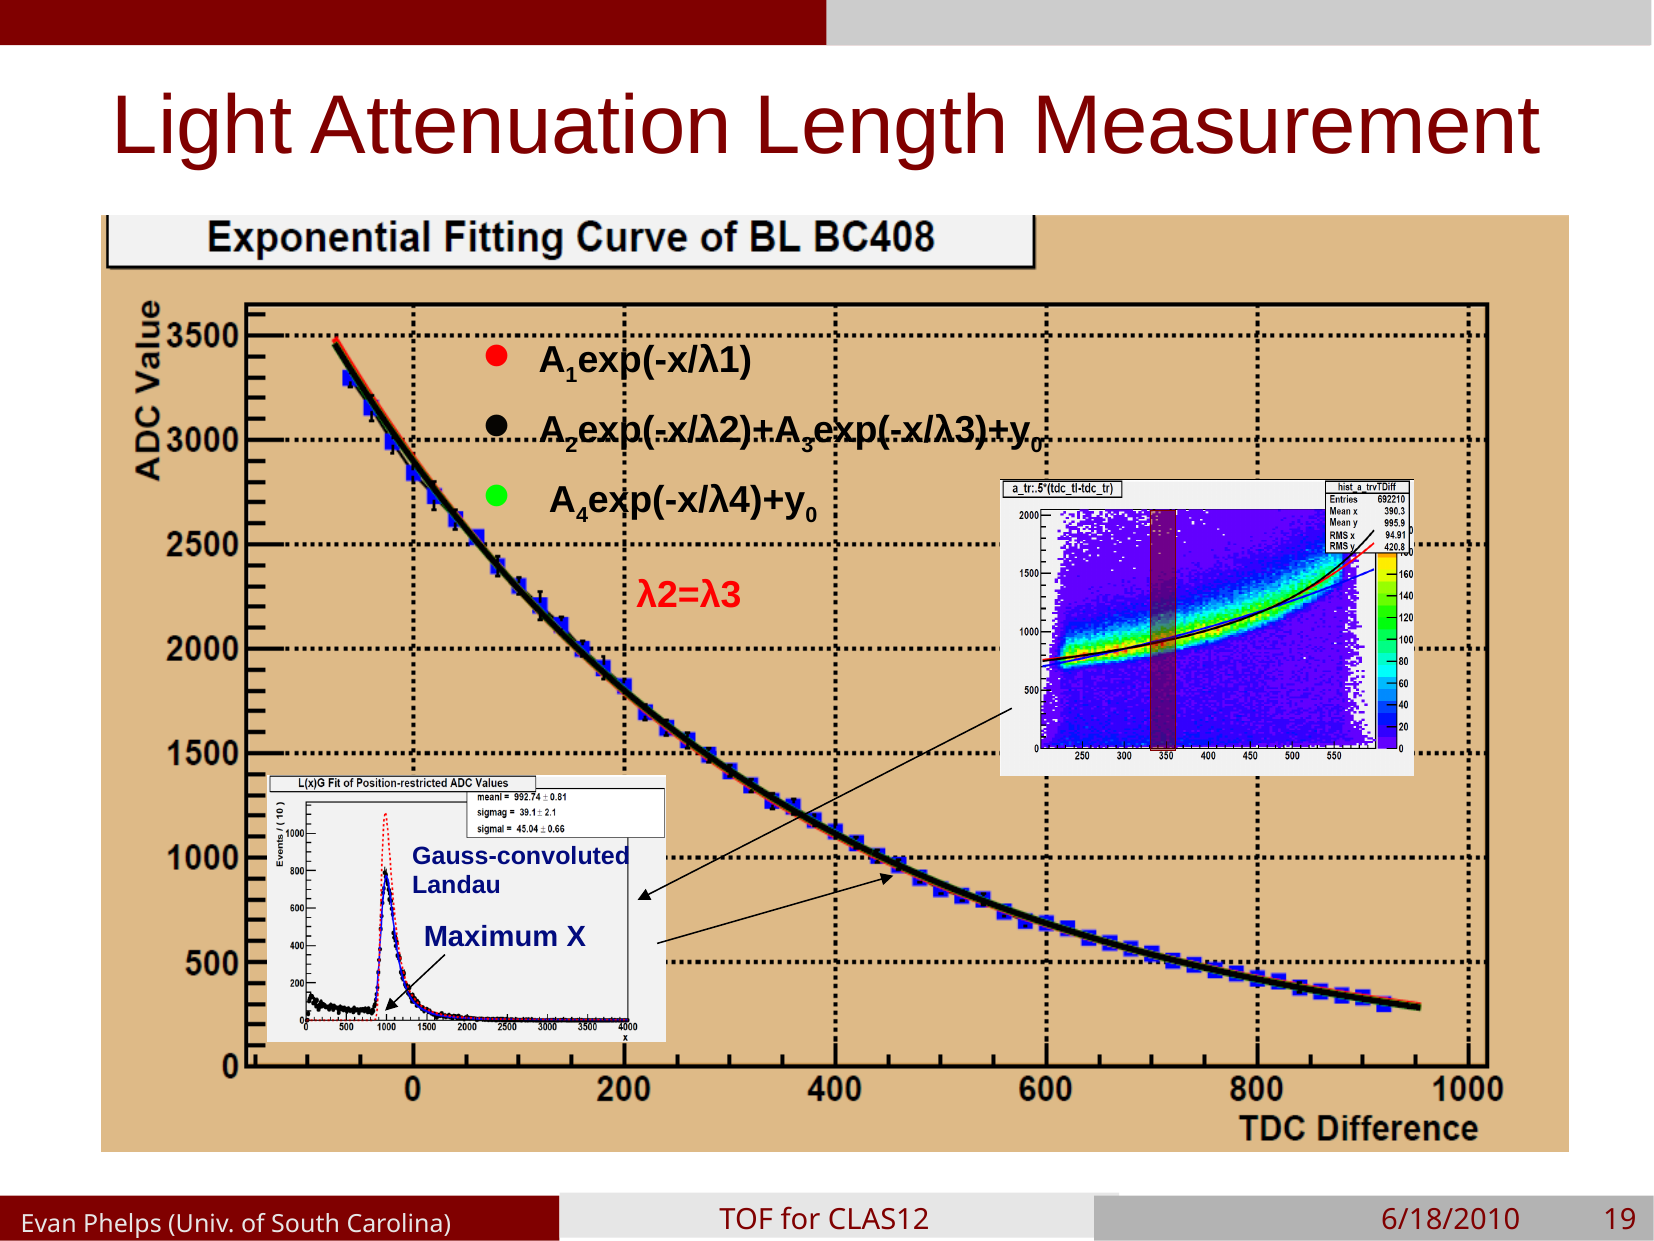

# Light Attenuation Length Measurement
A1exp(-x/λ1)
A2exp(-x/λ2)+A3exp(-x/λ3)+y0
 A4exp(-x/λ4)+y0
λ2=λ3
Gauss-convoluted Landau
Maximum X
TOF for CLAS12
19